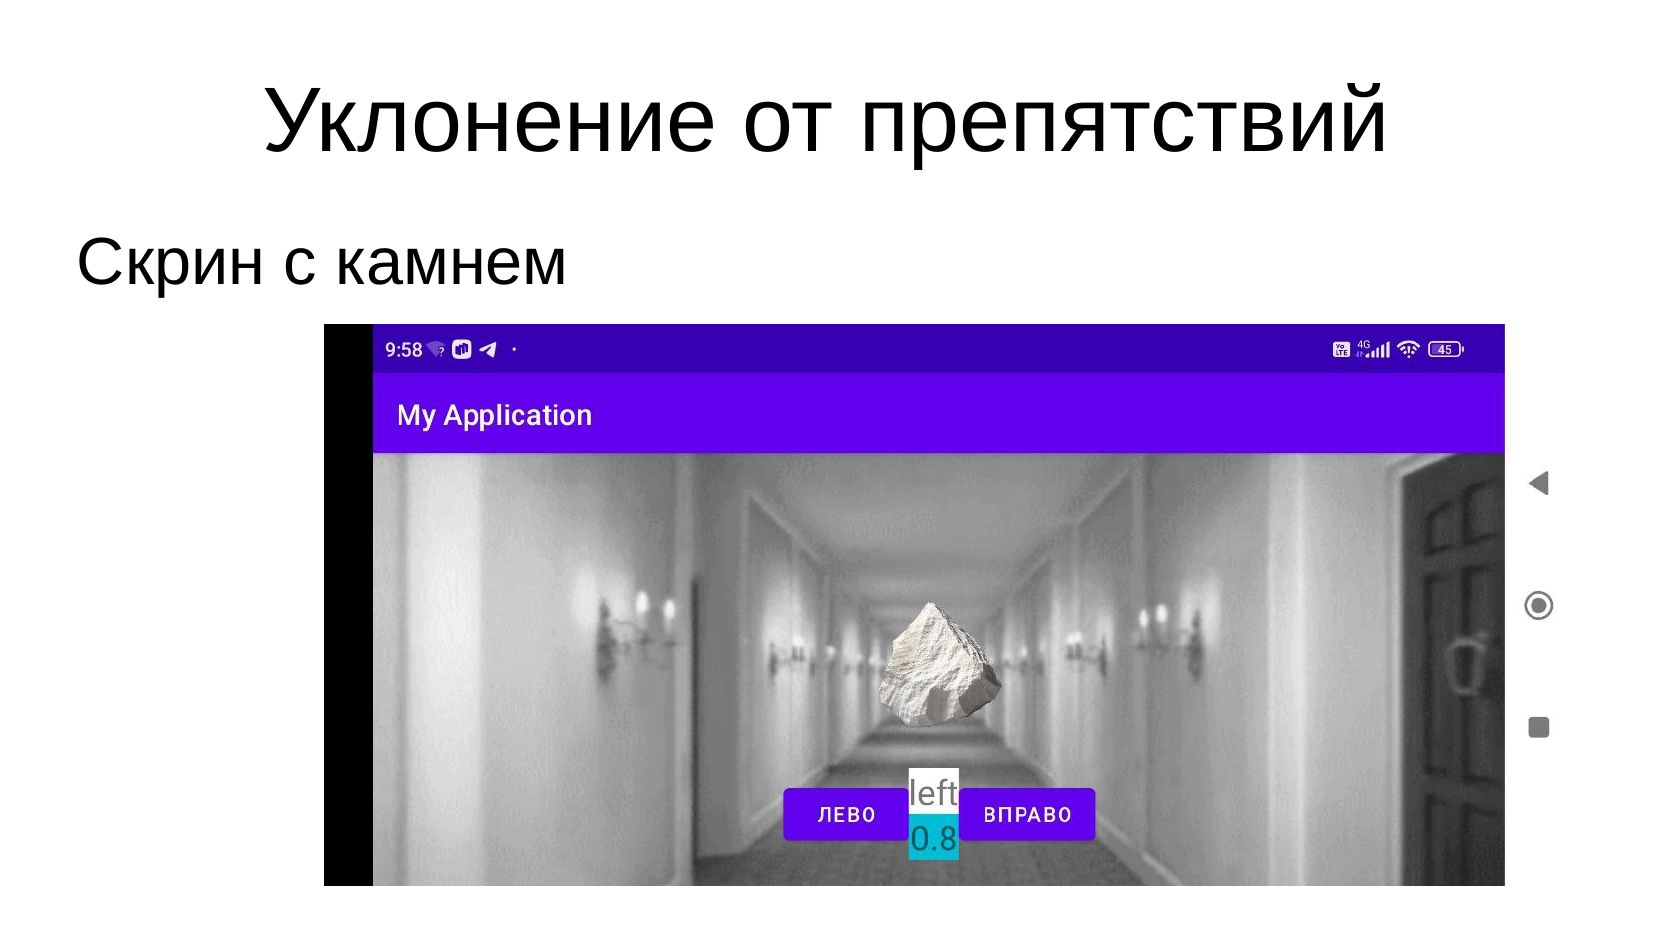

# Уклонение от препятствий
Скрин с камнем